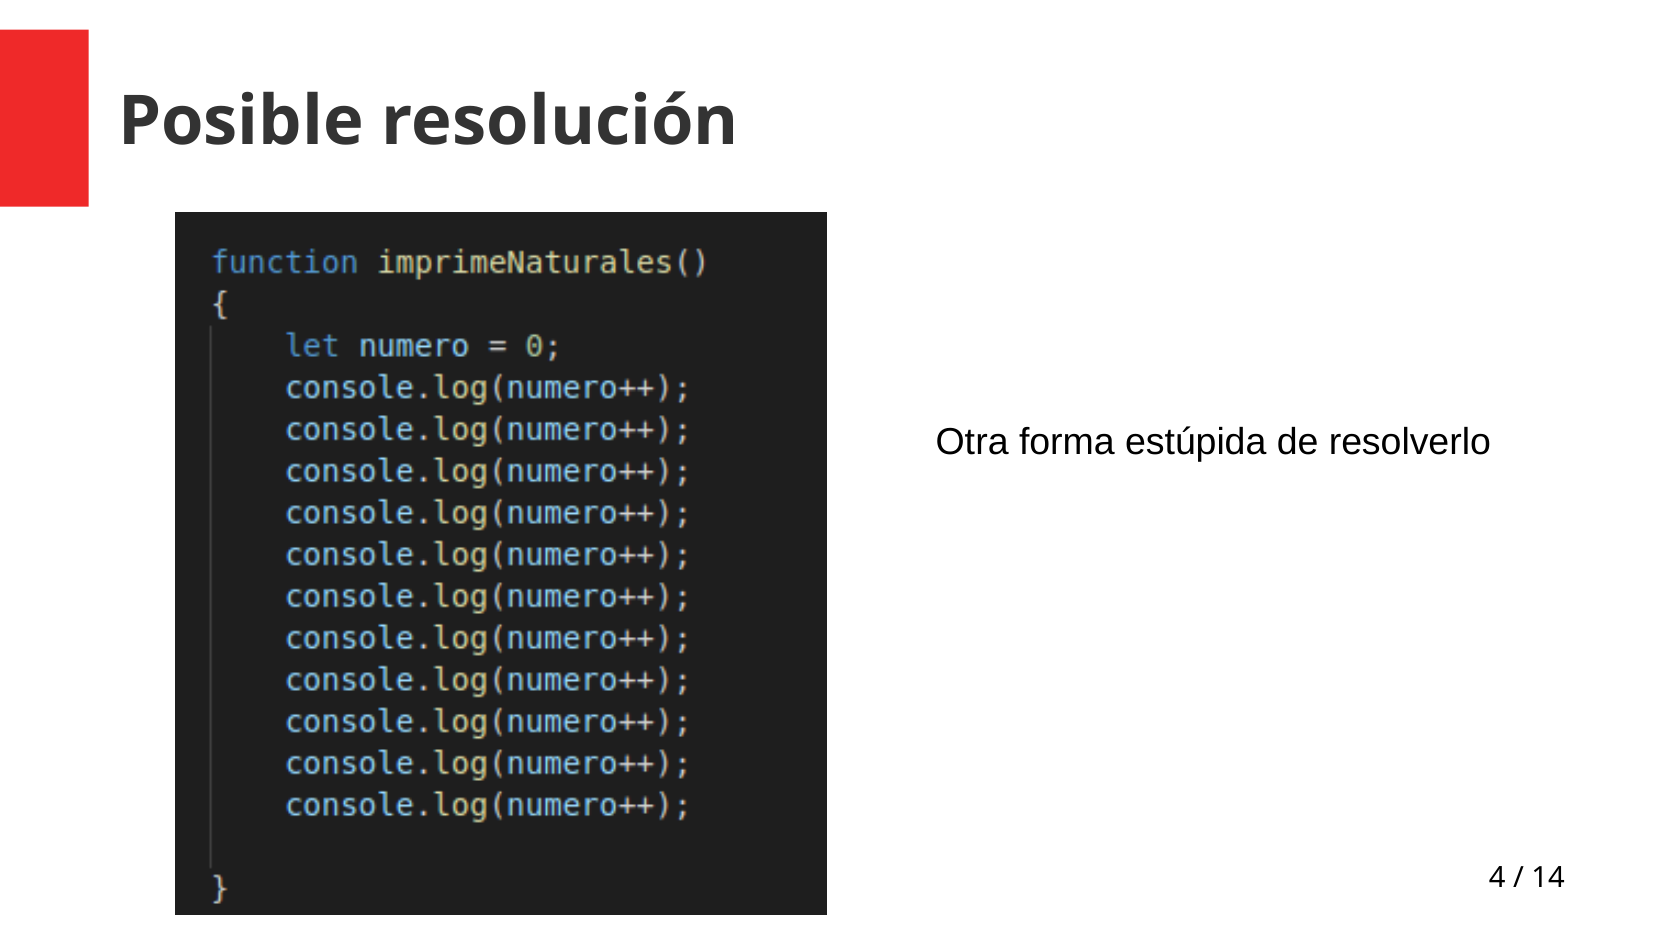

# Posible resolución
Otra forma estúpida de resolverlo
4